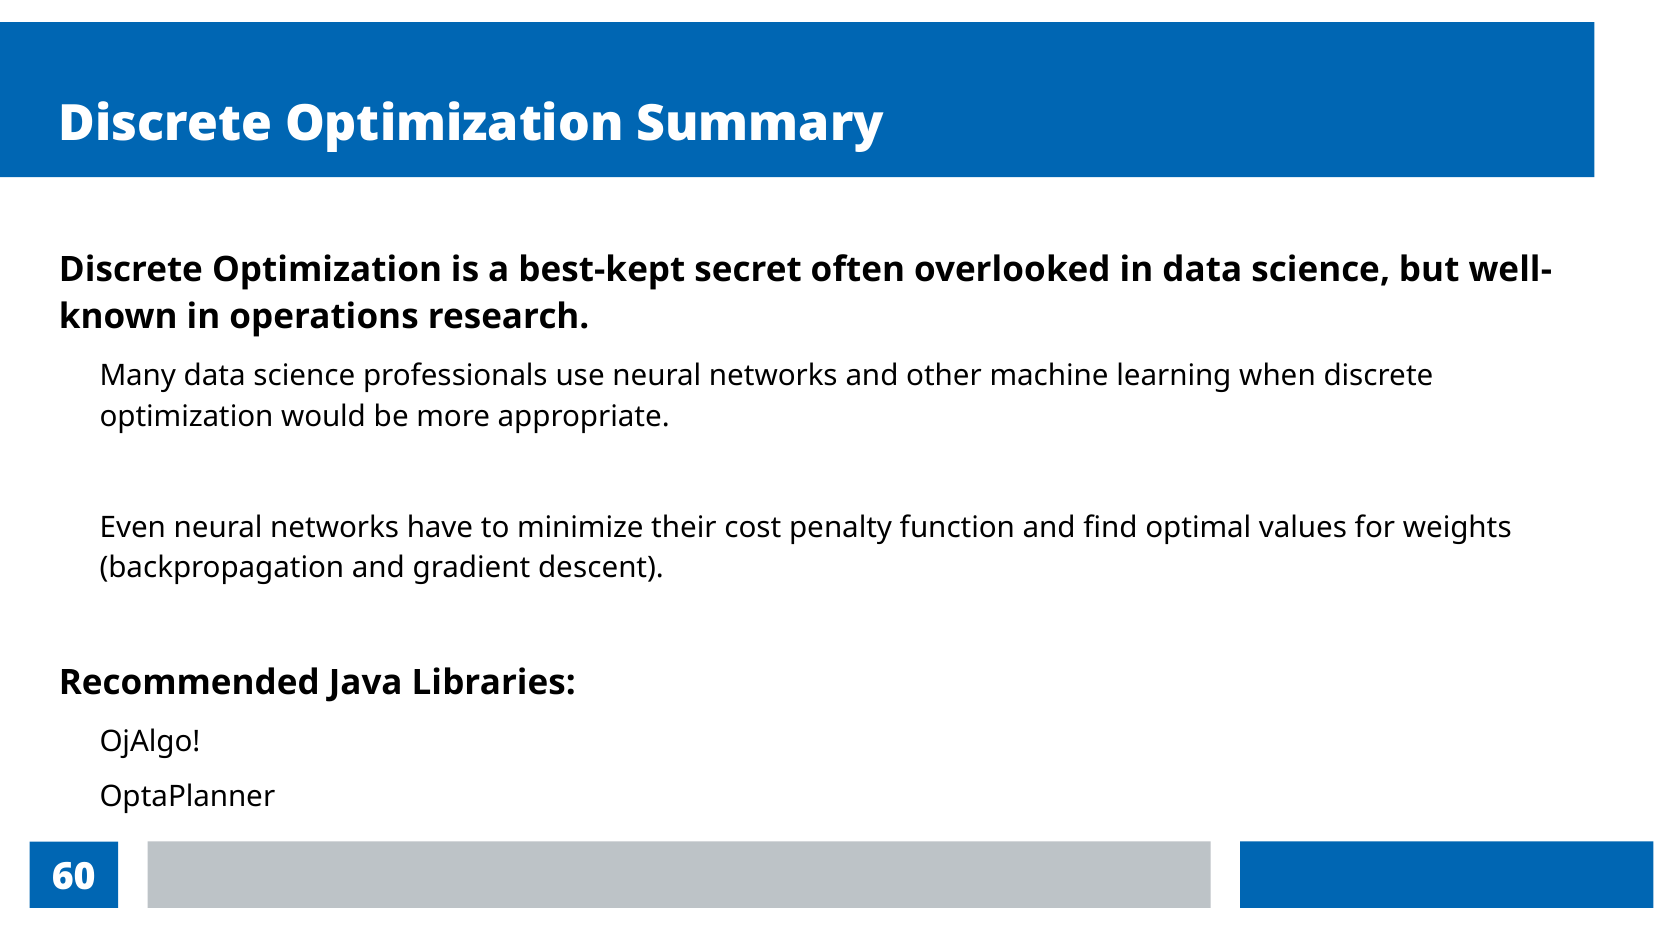

# Discrete Optimization Summary
Discrete Optimization is a best-kept secret often overlooked in data science, but well-known in operations research.
Many data science professionals use neural networks and other machine learning when discrete optimization would be more appropriate.
Even neural networks have to minimize their cost penalty function and find optimal values for weights (backpropagation and gradient descent).
Recommended Java Libraries:
OjAlgo!
OptaPlanner
60